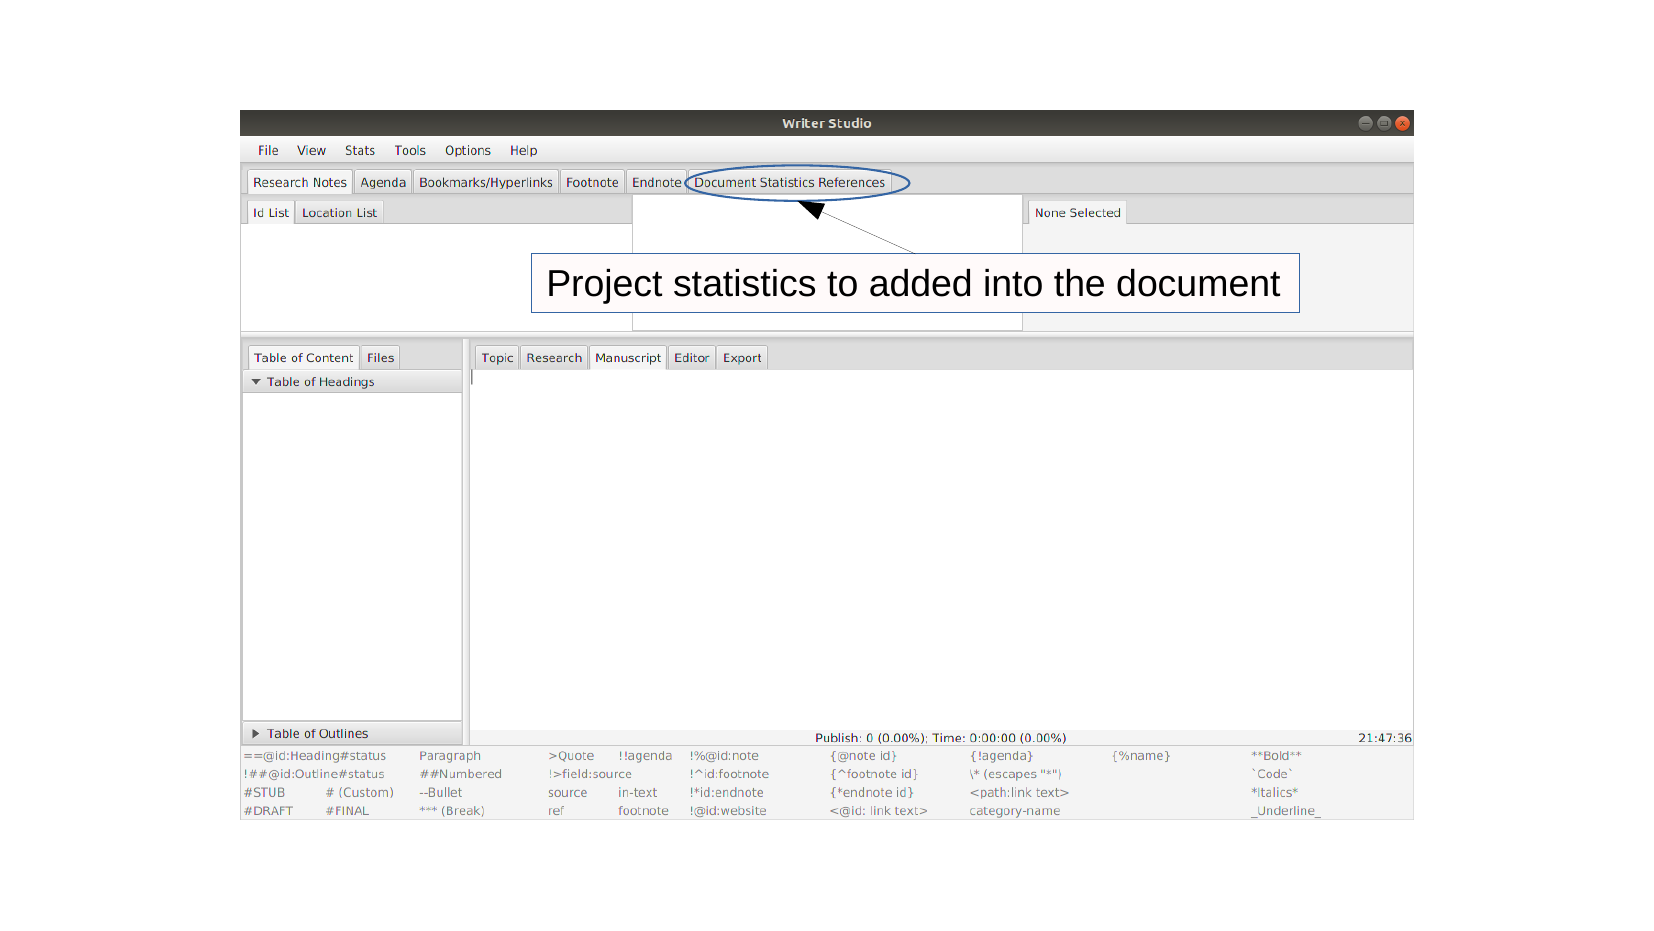

Project statistics to added into the document